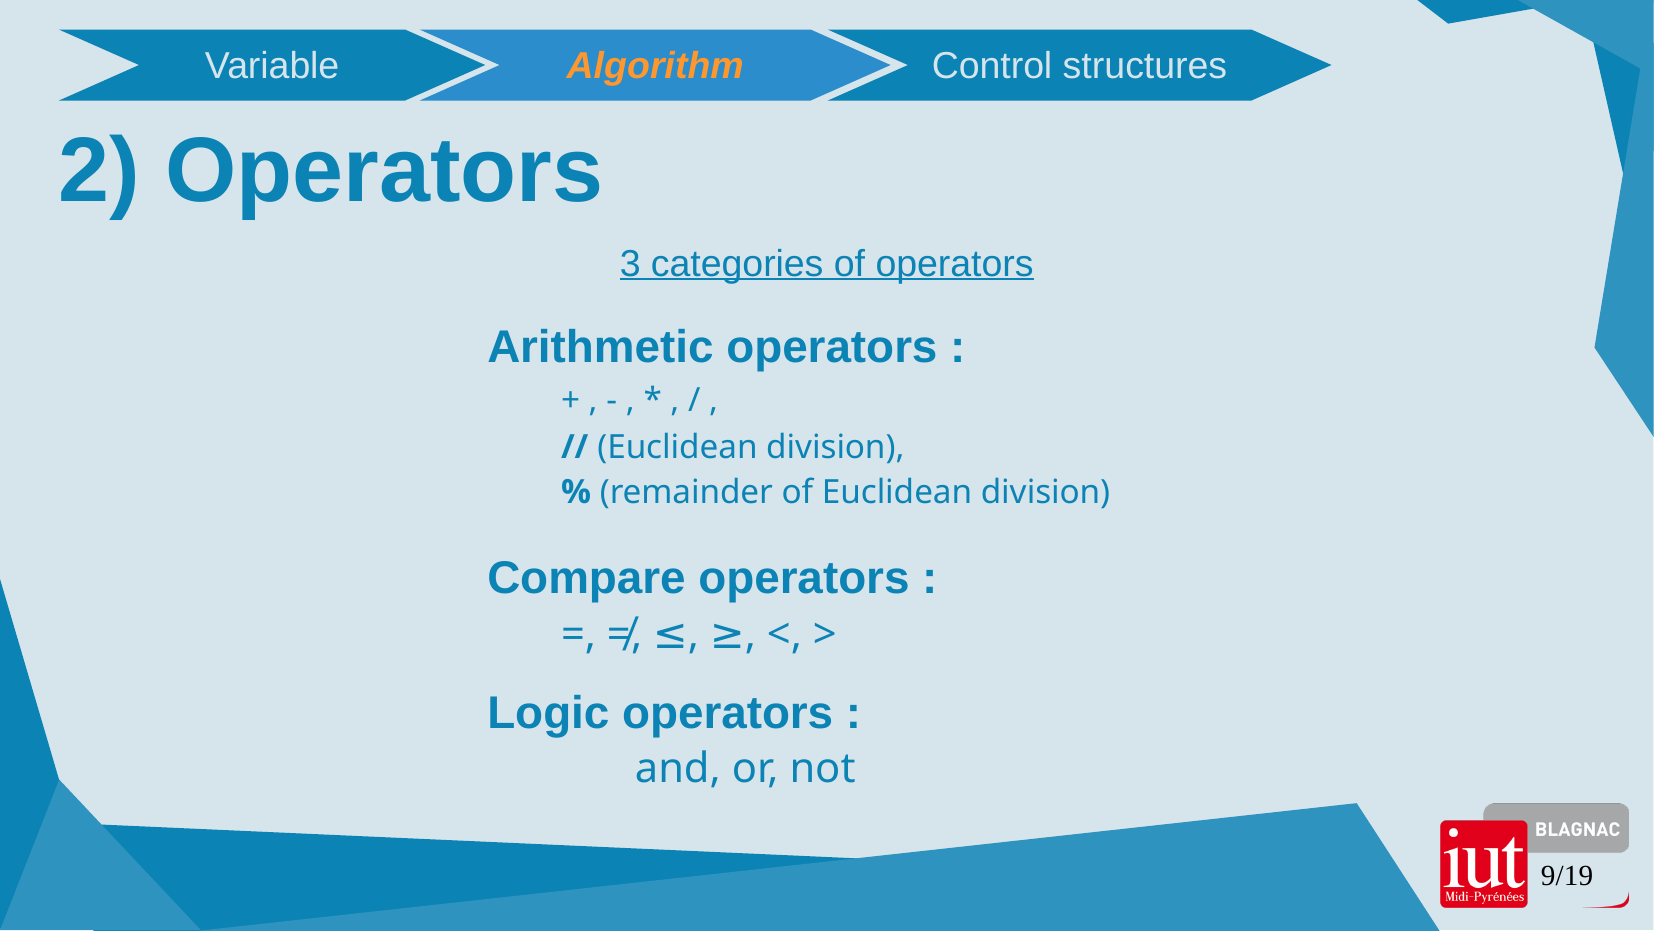

Variable
Algorithm
Control structures
# 2) Operators
3 categories of operators
Arithmetic operators :
	+ , - , * , / ,
	// (Euclidean division),
	% (remainder of Euclidean division)
Compare operators :
	=, ≠, ≤, ≥, <, >
Logic operators :
		and, or, not
9